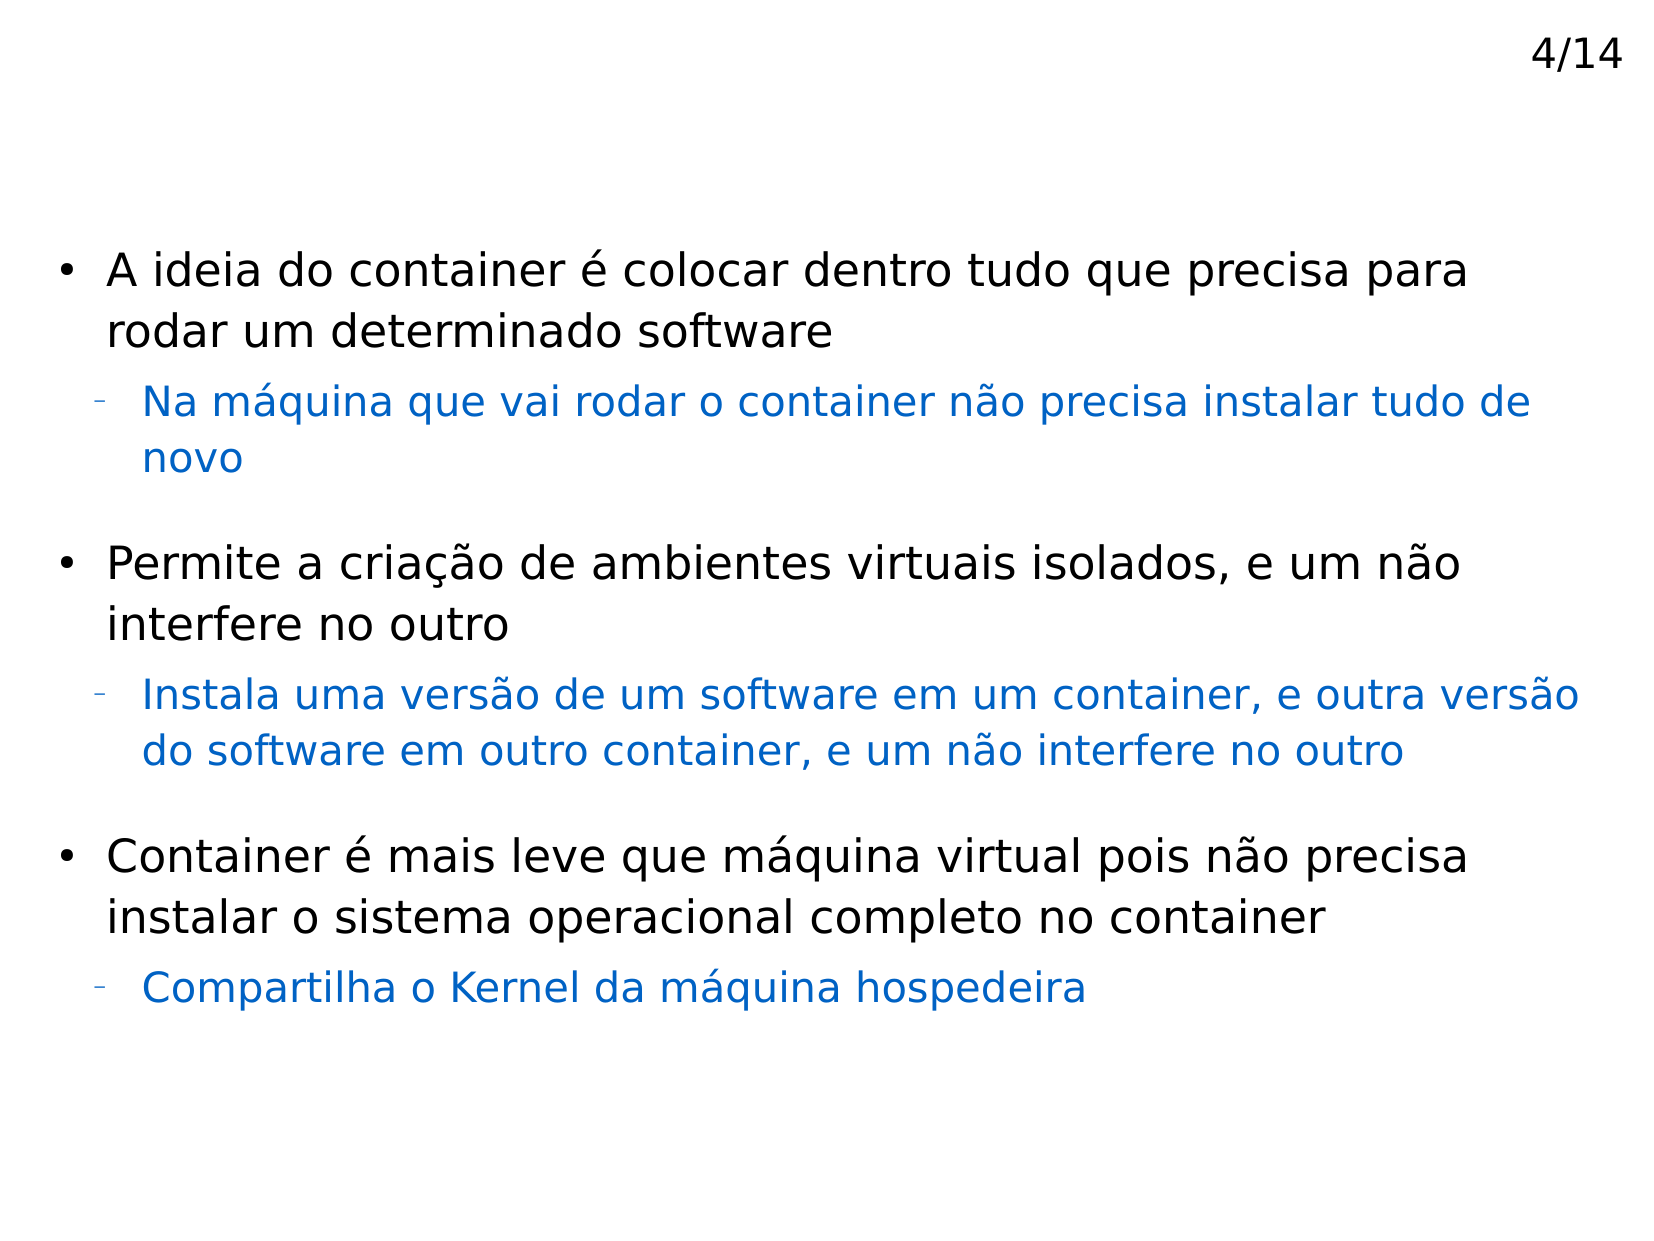

#
4
A ideia do container é colocar dentro tudo que precisa para rodar um determinado software
Na máquina que vai rodar o container não precisa instalar tudo de novo
Permite a criação de ambientes virtuais isolados, e um não interfere no outro
Instala uma versão de um software em um container, e outra versão do software em outro container, e um não interfere no outro
Container é mais leve que máquina virtual pois não precisa instalar o sistema operacional completo no container
Compartilha o Kernel da máquina hospedeira